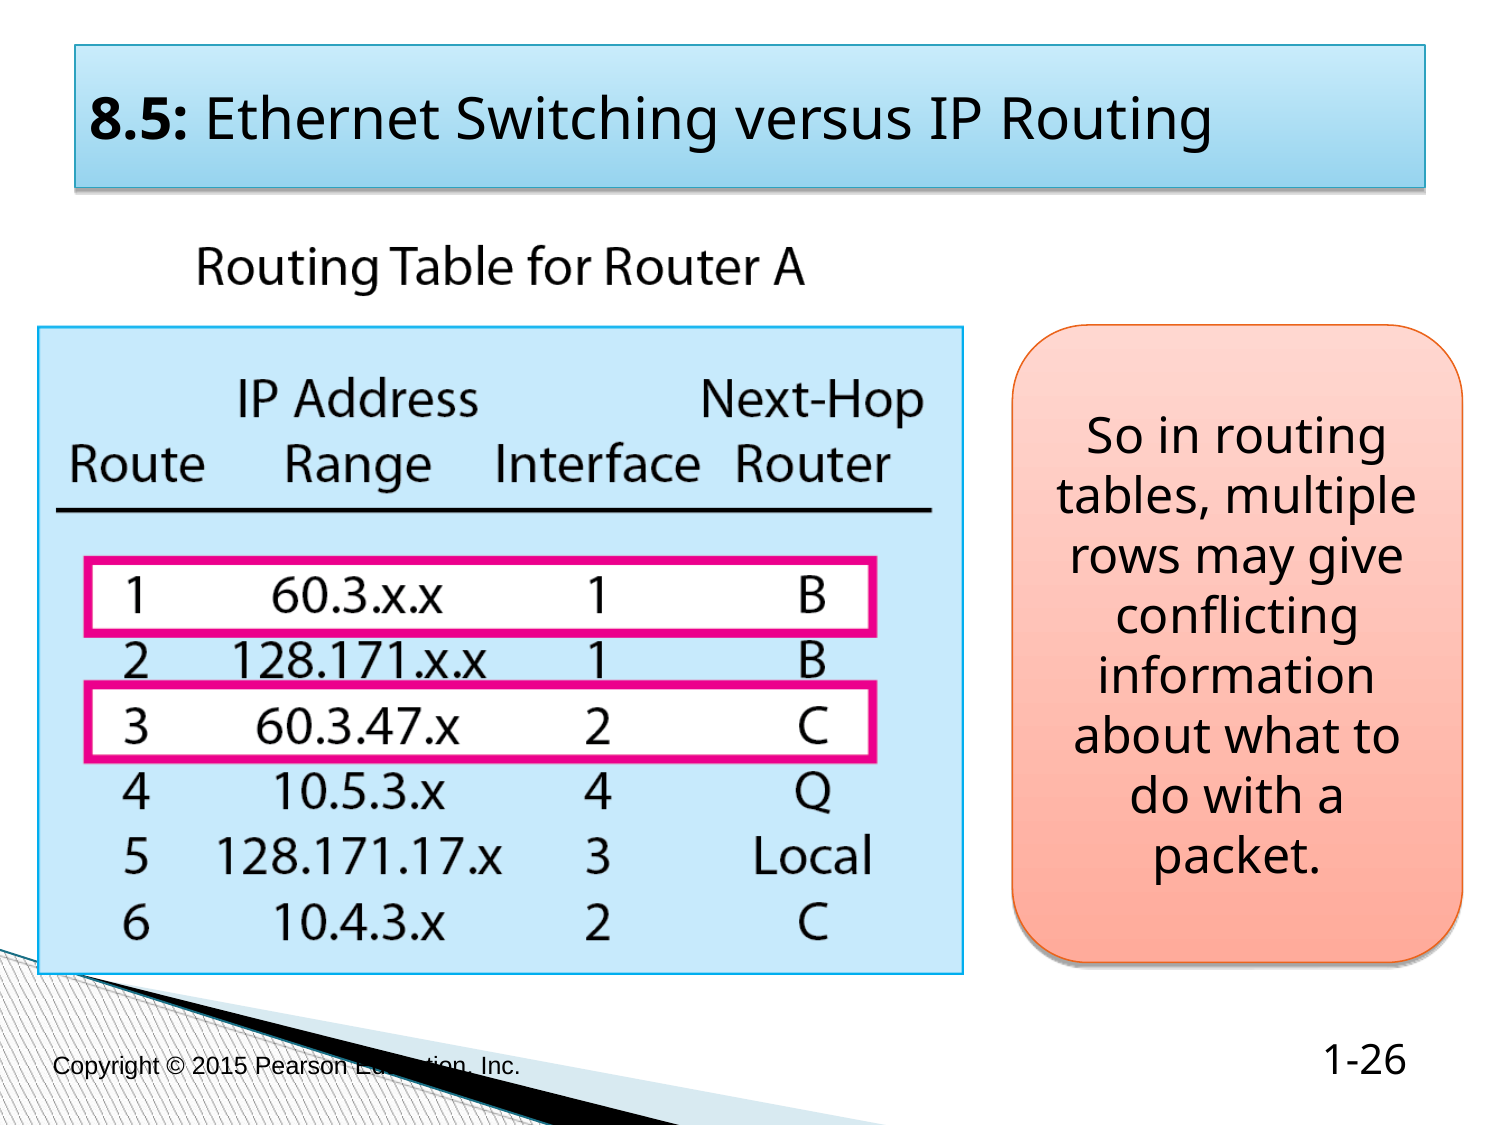

# 8.5: Ethernet Switching versus IP Routing
So in routing tables, multiple rows may give conflicting information about what to do with a packet.
Copyright © 2015 Pearson Education, Inc.